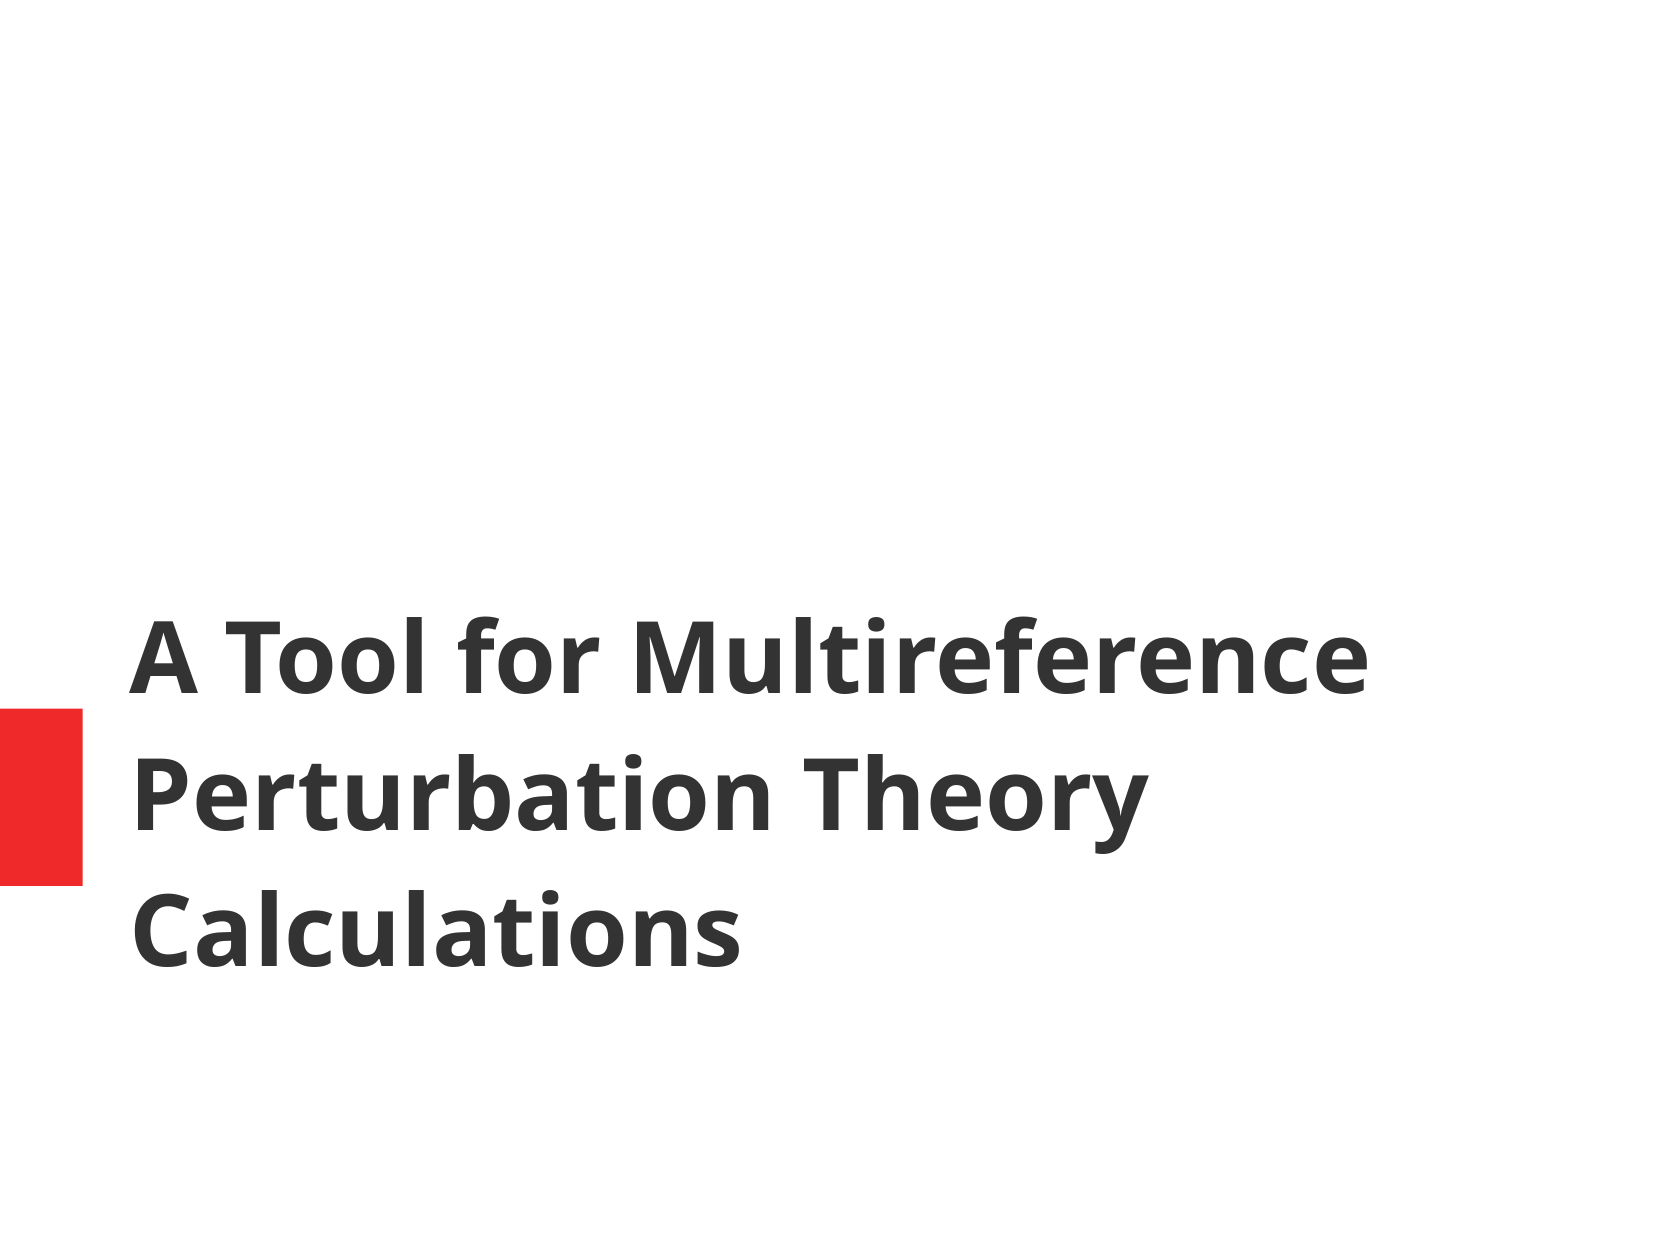

# A Tool for Multireference Perturbation Theory Calculations